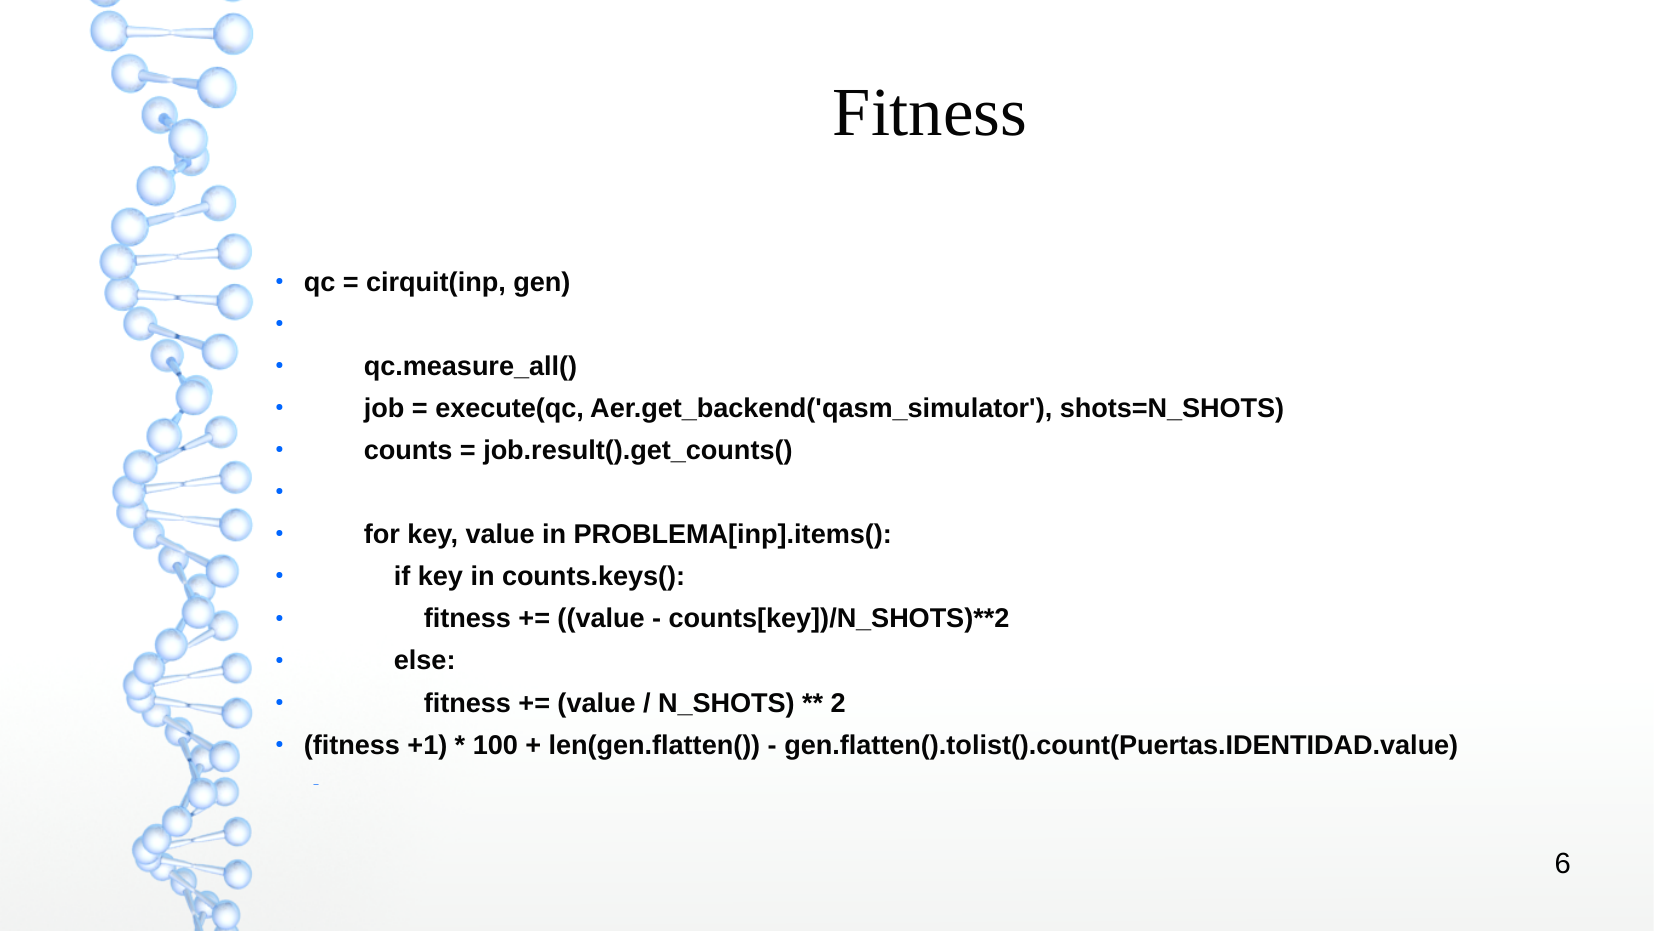

# Fitness
qc = cirquit(inp, gen)
 qc.measure_all()
 job = execute(qc, Aer.get_backend('qasm_simulator'), shots=N_SHOTS)
 counts = job.result().get_counts()
 for key, value in PROBLEMA[inp].items():
 if key in counts.keys():
 fitness += ((value - counts[key])/N_SHOTS)**2
 else:
 fitness += (value / N_SHOTS) ** 2
(fitness +1) * 100 + len(gen.flatten()) - gen.flatten().tolist().count(Puertas.IDENTIDAD.value)
6